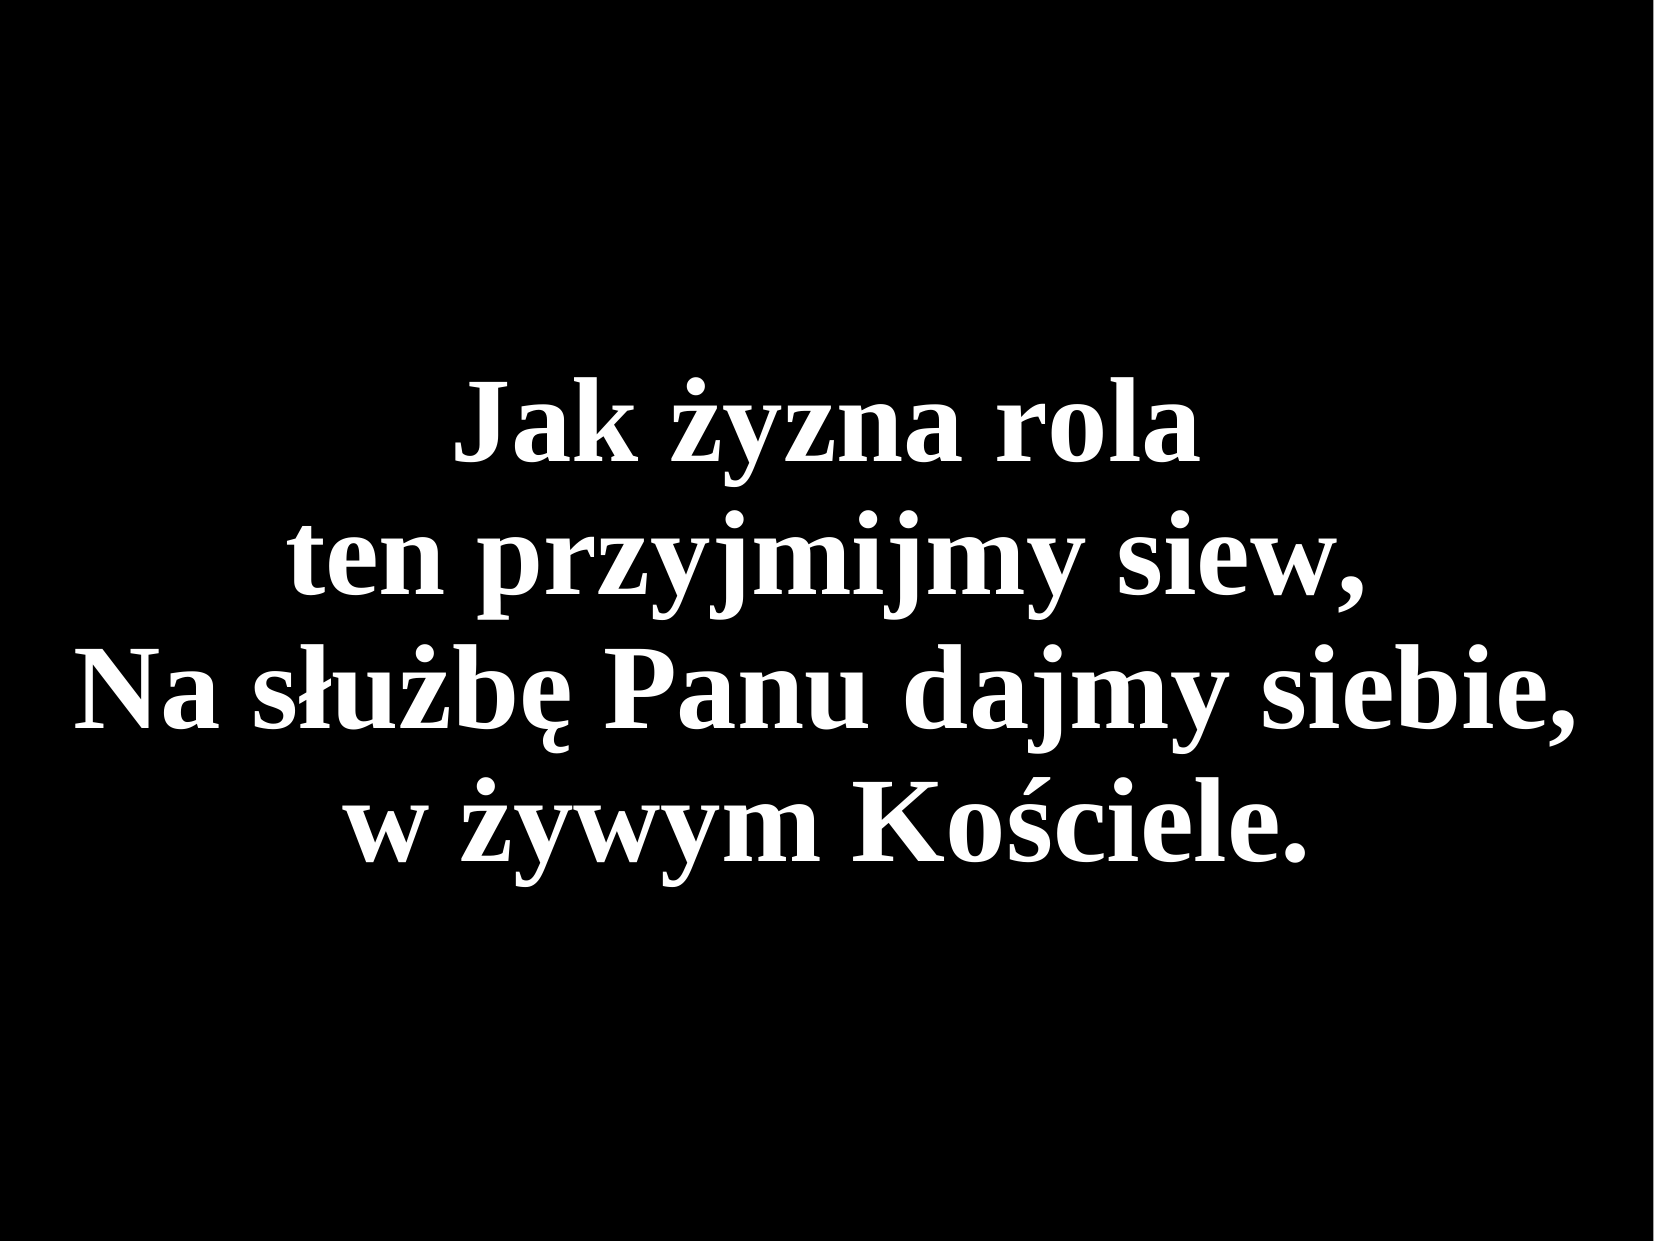

# Jak żyzna rola ten przyjmijmy siew, Na służbę Panu dajmy siebie, w żywym Kościele.